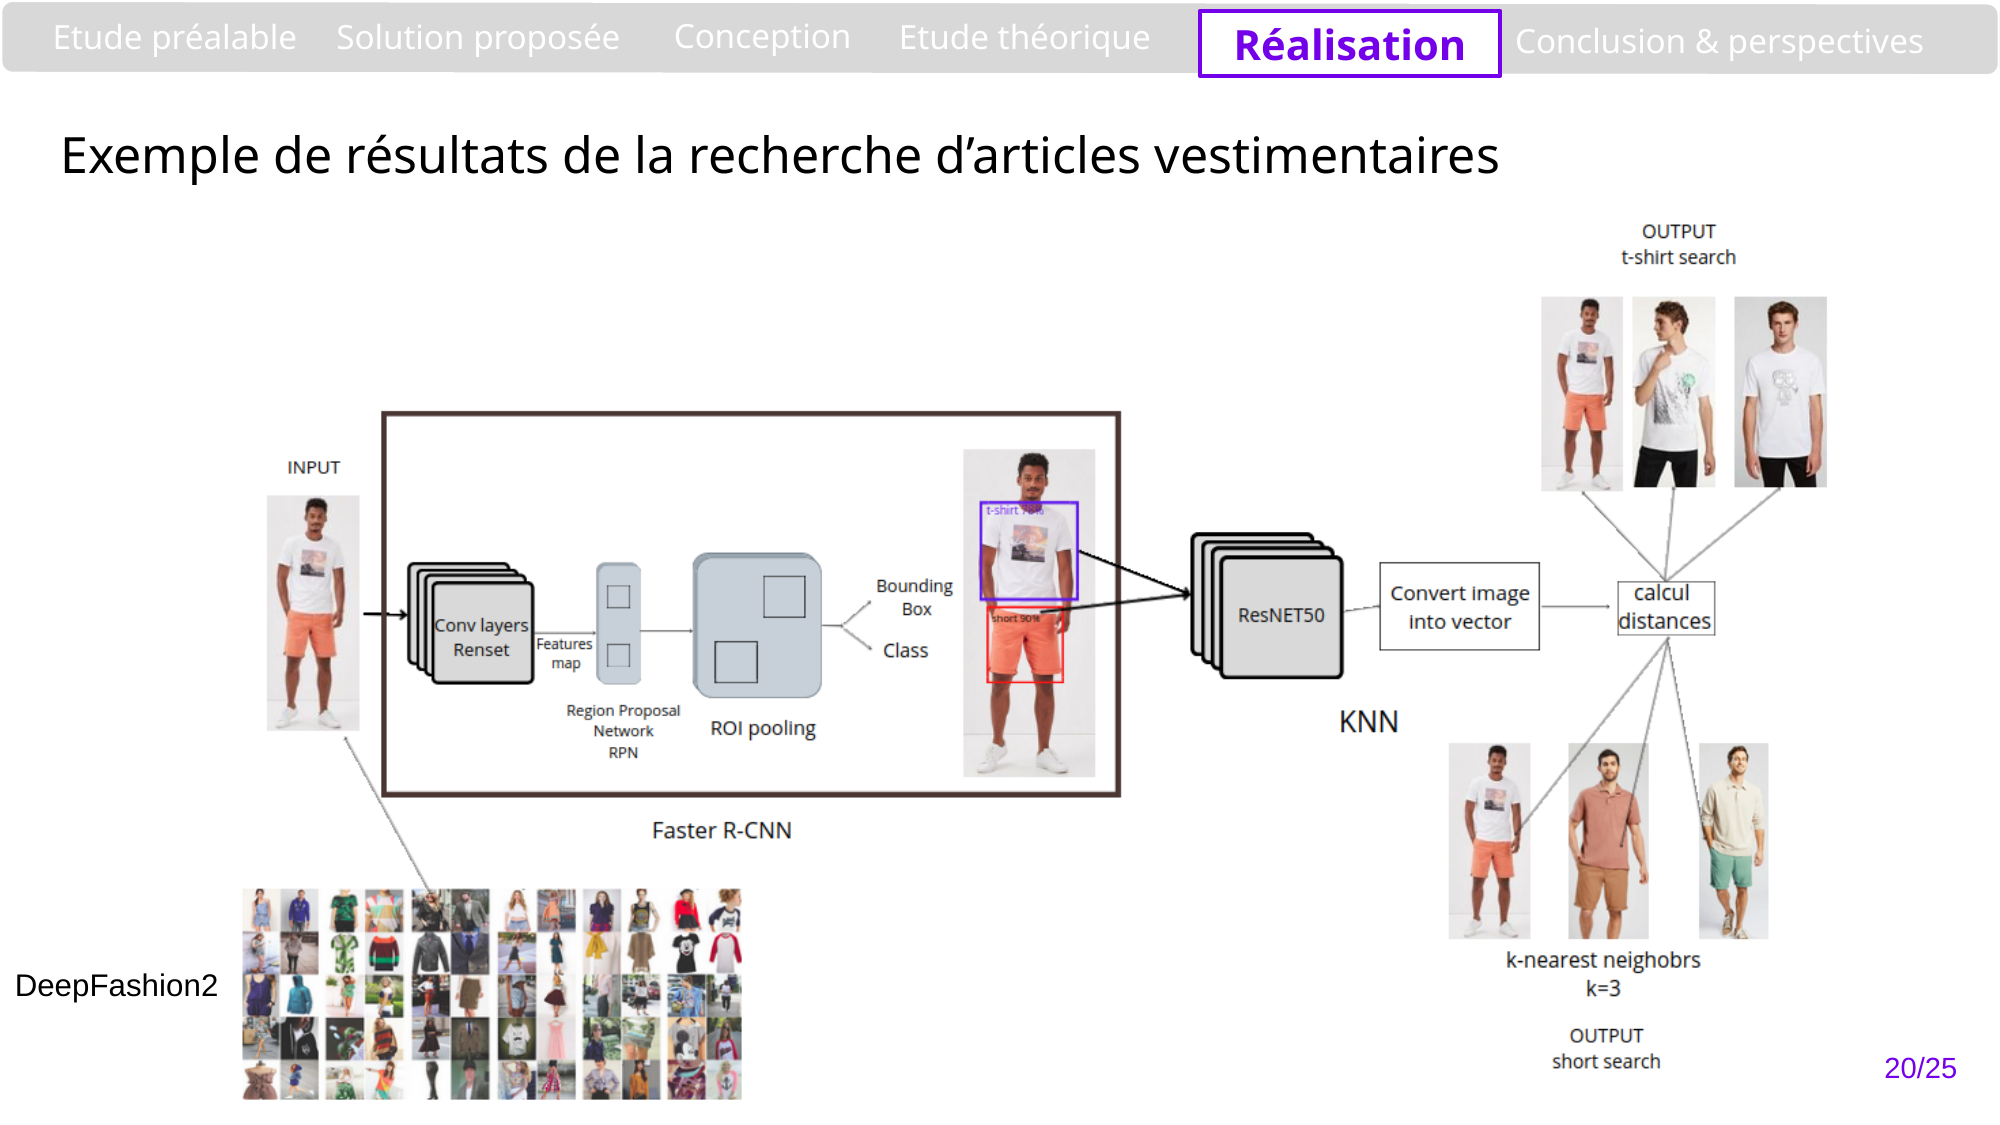

Conception
Etude préalable
Solution proposée
Etude théorique
Réalisation
Conclusion & perspectives
Exemple de résultats de la recherche d’articles vestimentaires
DeepFashion2